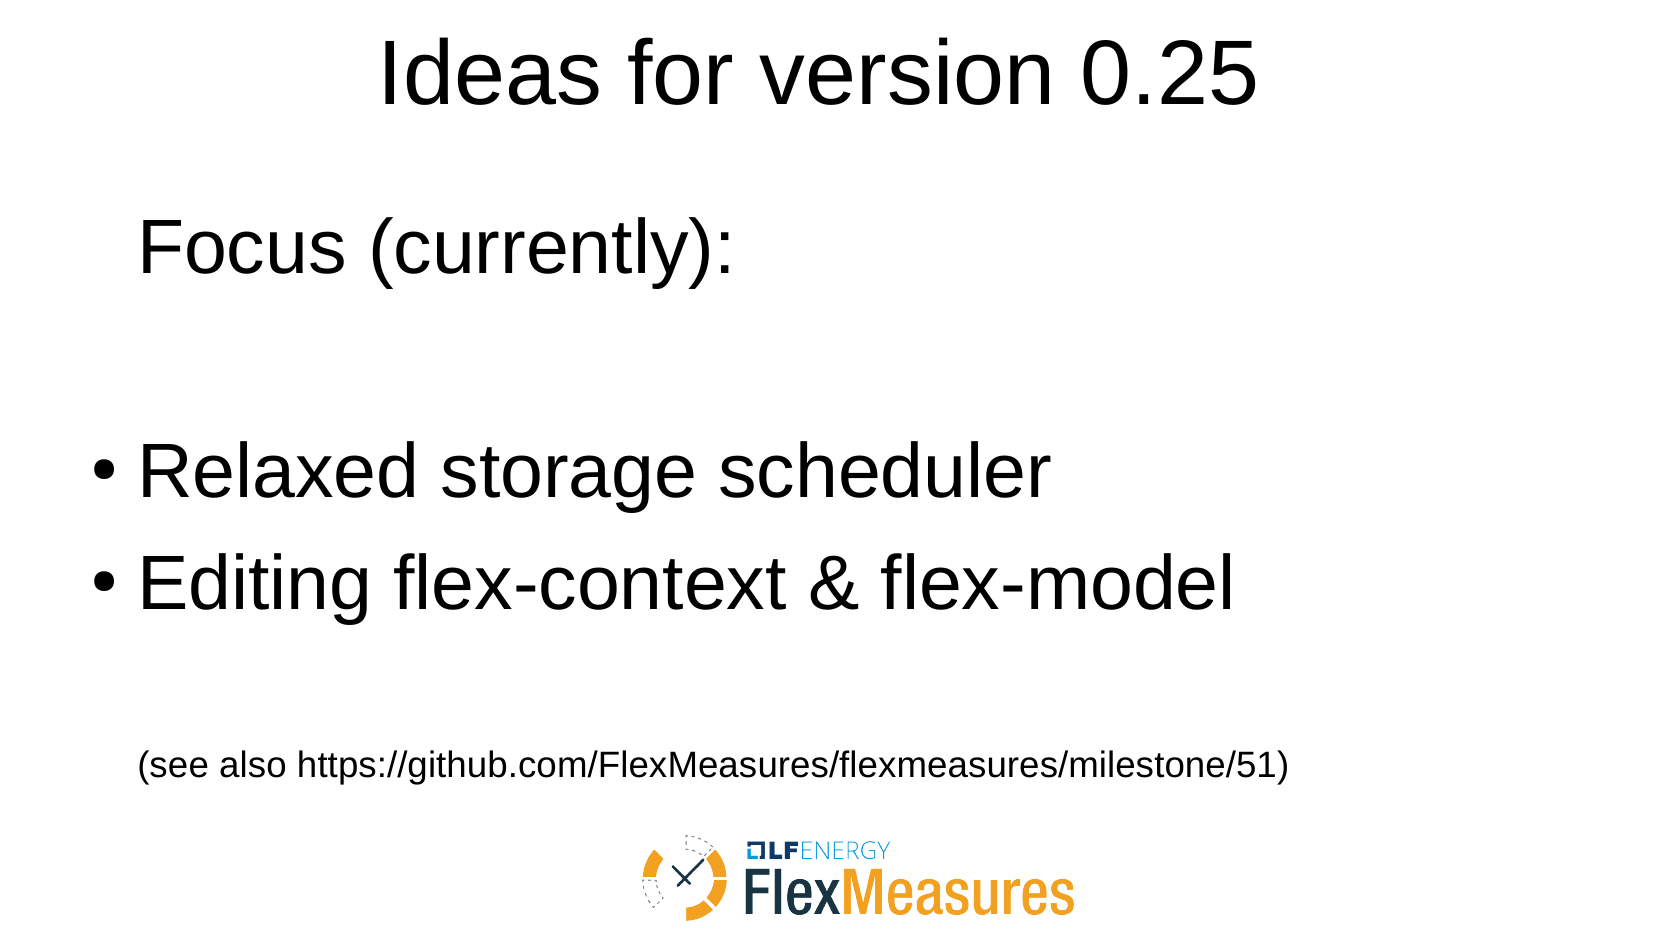

# Ideas for version 0.25
Focus (currently):
Relaxed storage scheduler
Editing flex-context & flex-model
(see also https://github.com/FlexMeasures/flexmeasures/milestone/51)